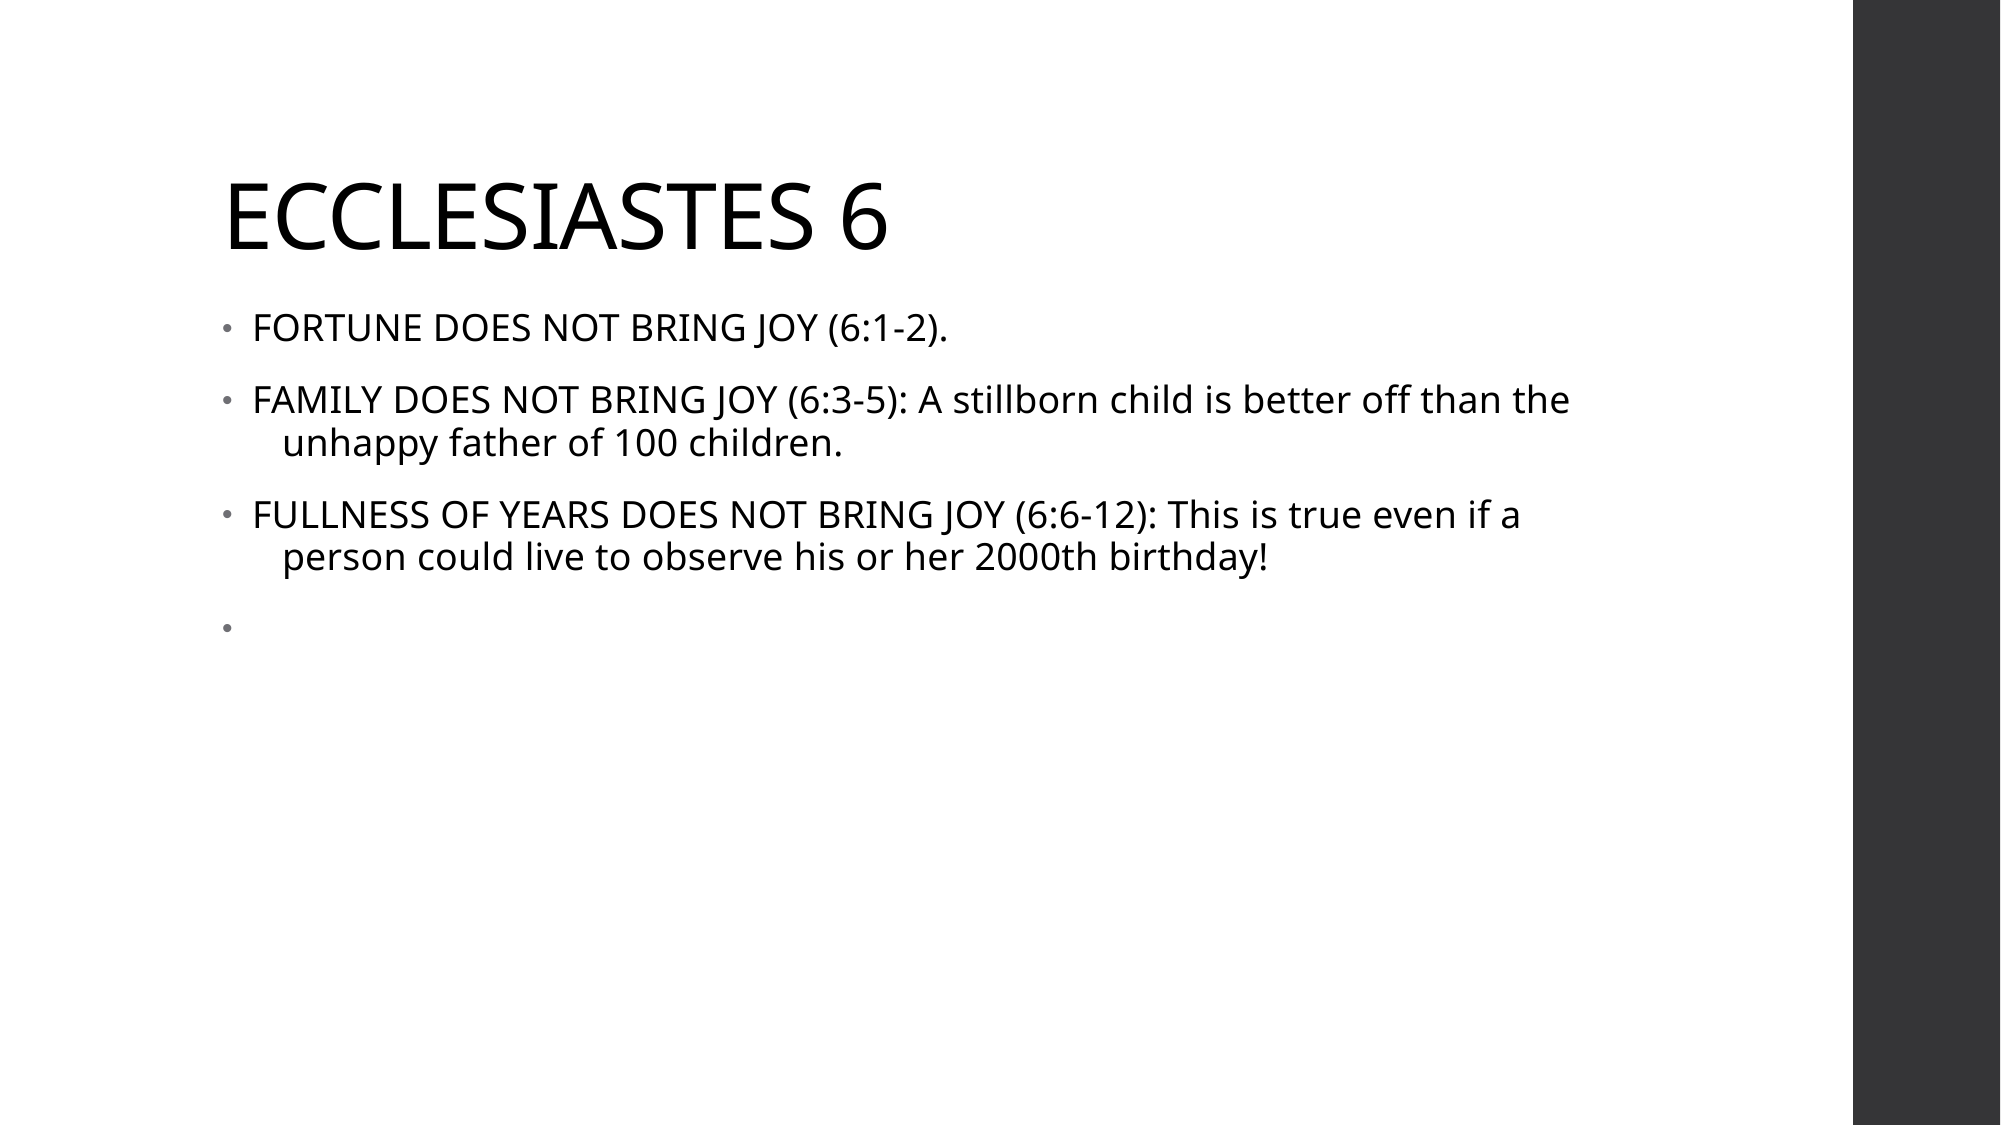

# ECCLESIASTES 6
FORTUNE DOES NOT BRING JOY (6:1-2).
FAMILY DOES NOT BRING JOY (6:3-5): A stillborn child is better off than the unhappy father of 100 children.
FULLNESS OF YEARS DOES NOT BRING JOY (6:6-12): This is true even if a person could live to observe his or her 2000th birthday!